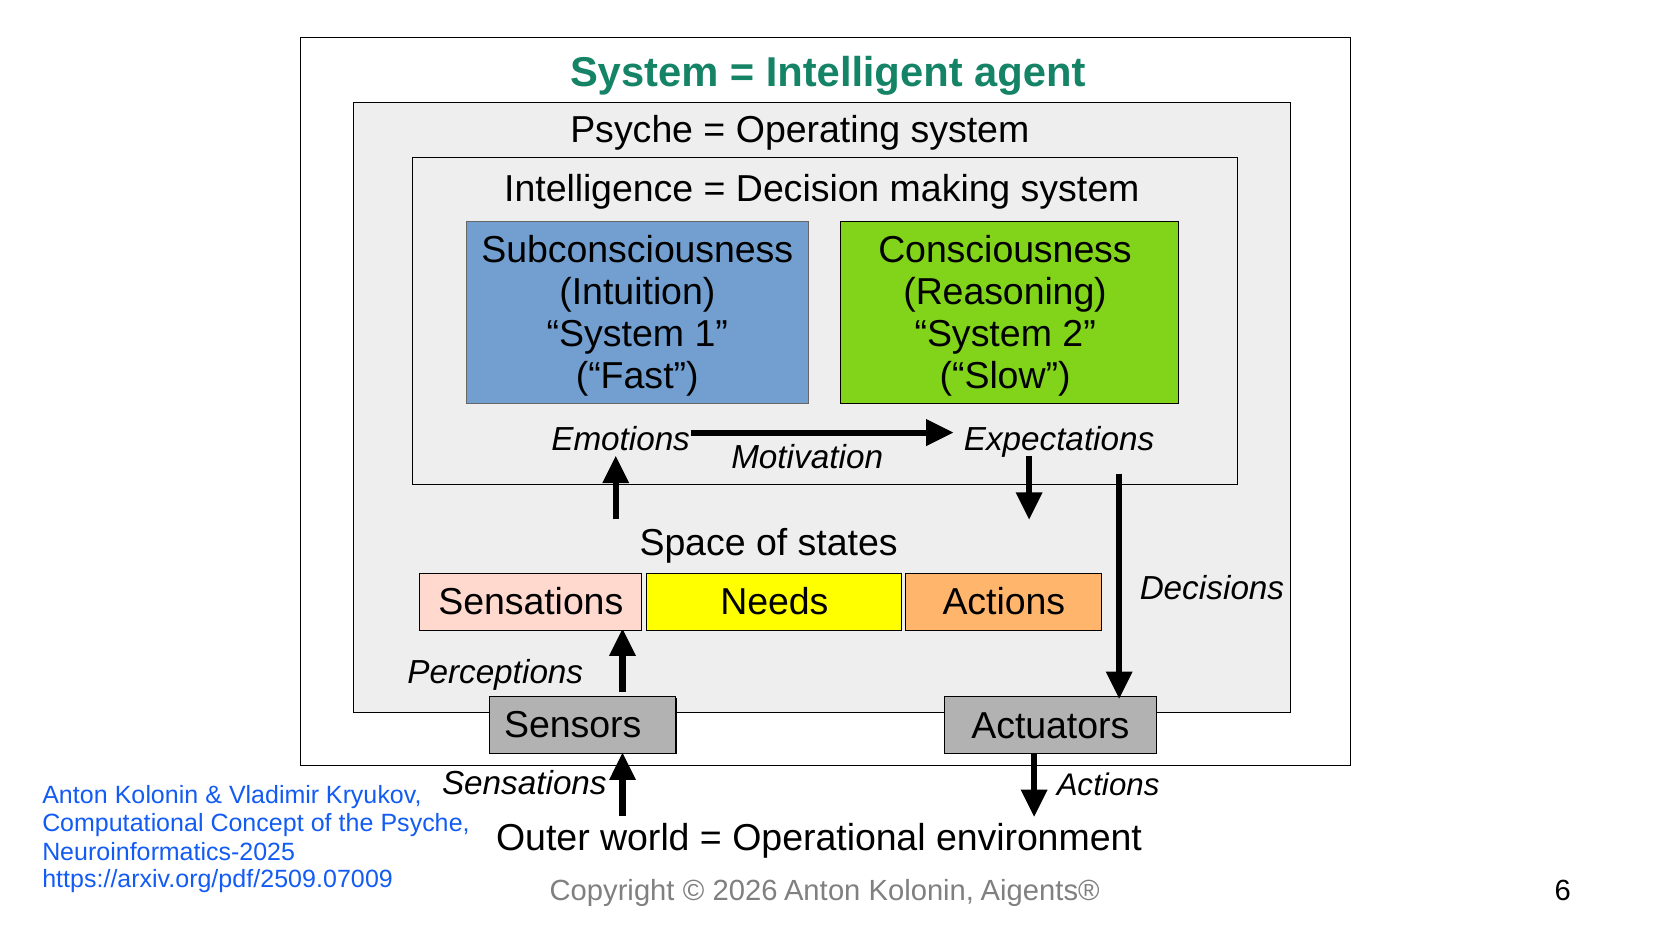

System = Intelligent agent
Psyche = Operating system
Intelligence = Decision making system
Subconsciousness
(Intuition)
“System 1”
(“Fast”)
Consciousness
(Reasoning)
“System 2”
(“Slow”)
Emotions
Expectations
Motivation
Space of states
Decisions
Sensations
Needs
Actions
Perceptions
Sensors
Actuators
Sensations
Actions
Anton Kolonin & Vladimir Kryukov,
Computational Concept of the Psyche,
Neuroinformatics-2025
https://arxiv.org/pdf/2509.07009
Outer world = Operational environment
Copyright © 2026 Anton Kolonin, Aigents®
6